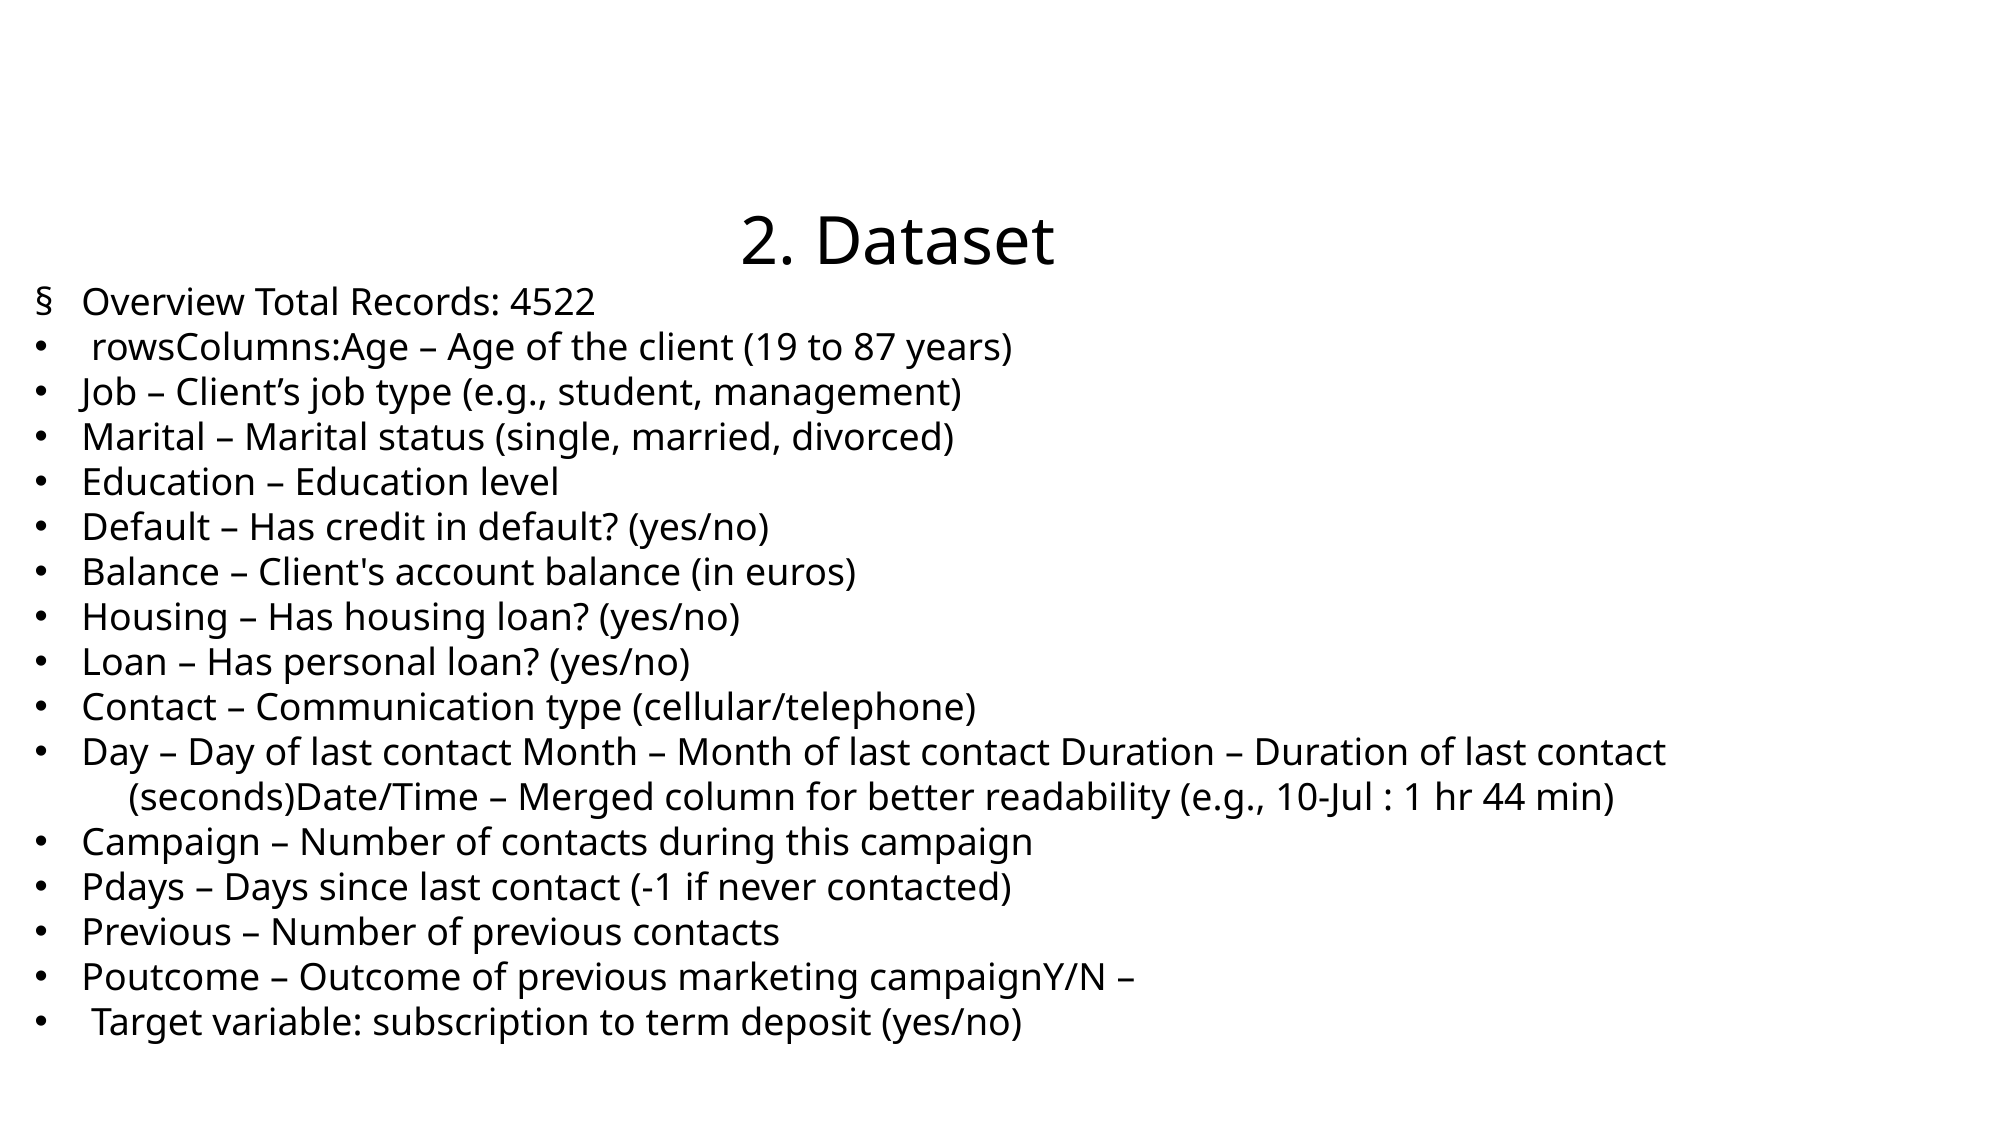

2. Dataset
Overview Total Records: 4522
 rowsColumns:Age – Age of the client (19 to 87 years)
Job – Client’s job type (e.g., student, management)
Marital – Marital status (single, married, divorced)
Education – Education level
Default – Has credit in default? (yes/no)
Balance – Client's account balance (in euros)
Housing – Has housing loan? (yes/no)
Loan – Has personal loan? (yes/no)
Contact – Communication type (cellular/telephone)
Day – Day of last contact Month – Month of last contact Duration – Duration of last contact (seconds)Date/Time – Merged column for better readability (e.g., 10-Jul : 1 hr 44 min)
Campaign – Number of contacts during this campaign
Pdays – Days since last contact (-1 if never contacted)
Previous – Number of previous contacts
Poutcome – Outcome of previous marketing campaignY/N –
 Target variable: subscription to term deposit (yes/no)